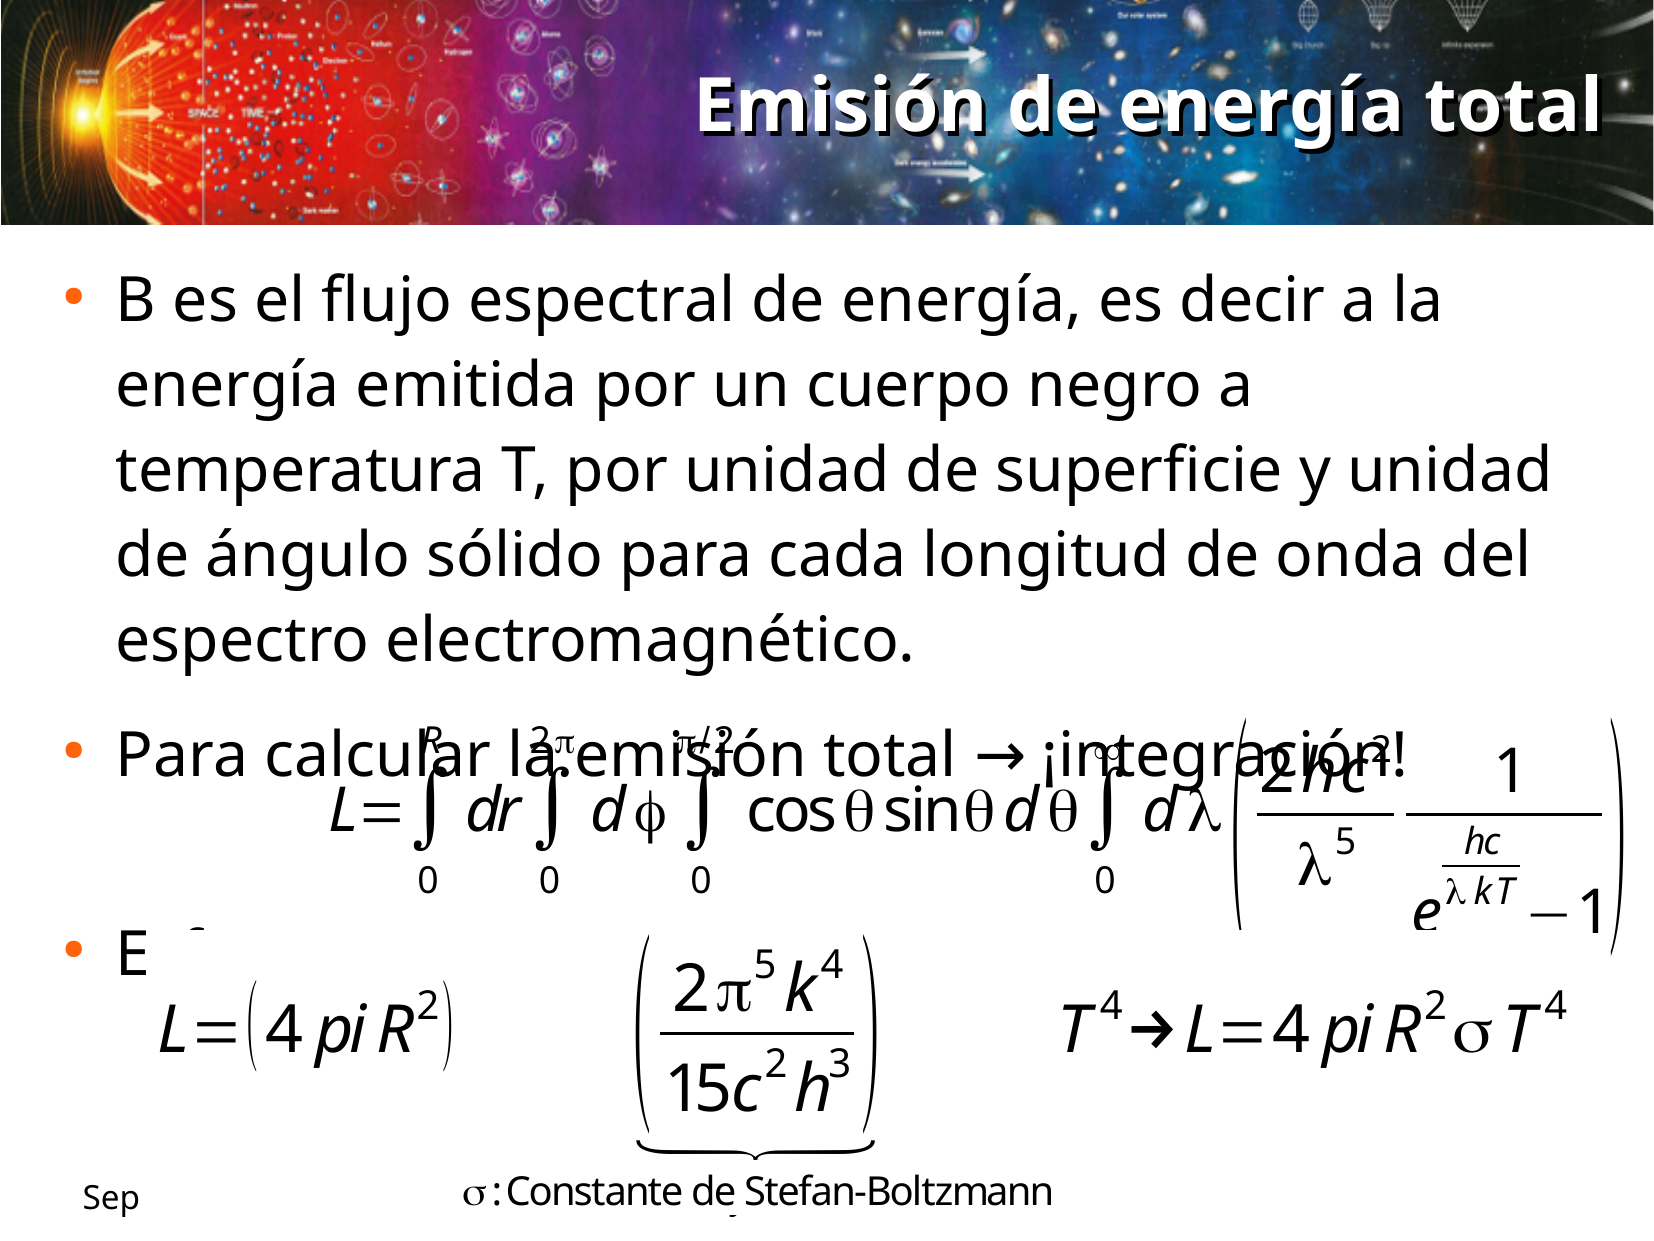

# Emisión de energía total
B es el flujo espectral de energía, es decir a la energía emitida por un cuerpo negro a temperatura T, por unidad de superficie y unidad de ángulo sólido para cada longitud de onda del espectro electromagnético.
Para calcular la emisión total → ¡integración!
Esfera:
Sep 22, 2016
H. Asorey - IPAC 2016 - 07/16
23